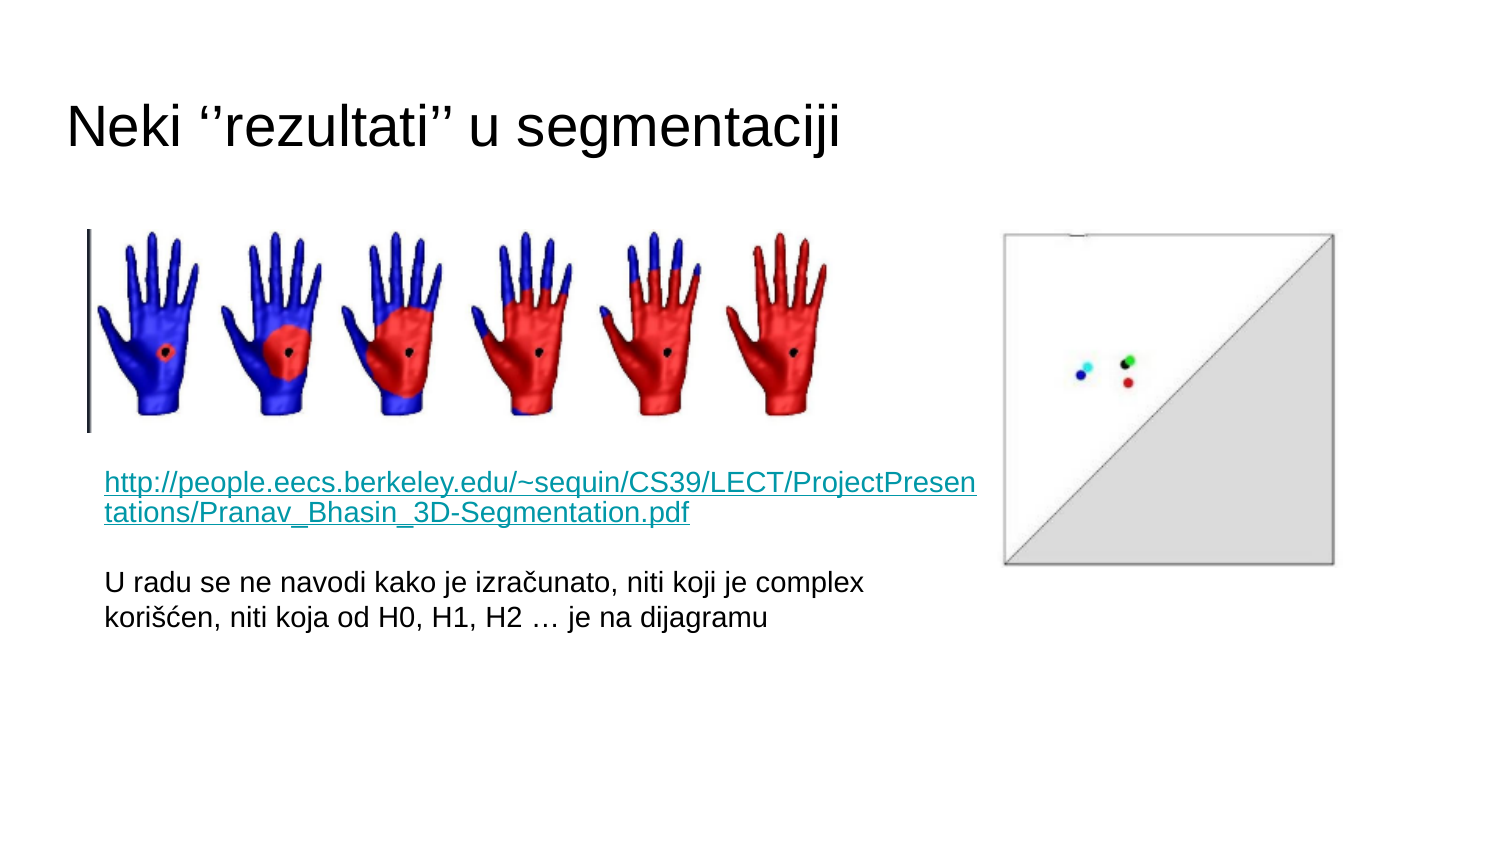

# Neki ‘’rezultati’’ u segmentaciji
http://people.eecs.berkeley.edu/~sequin/CS39/LECT/ProjectPresentations/Pranav_Bhasin_3D-Segmentation.pdf
U radu se ne navodi kako je izračunato, niti koji je complex korišćen, niti koja od H0, H1, H2 … je na dijagramu